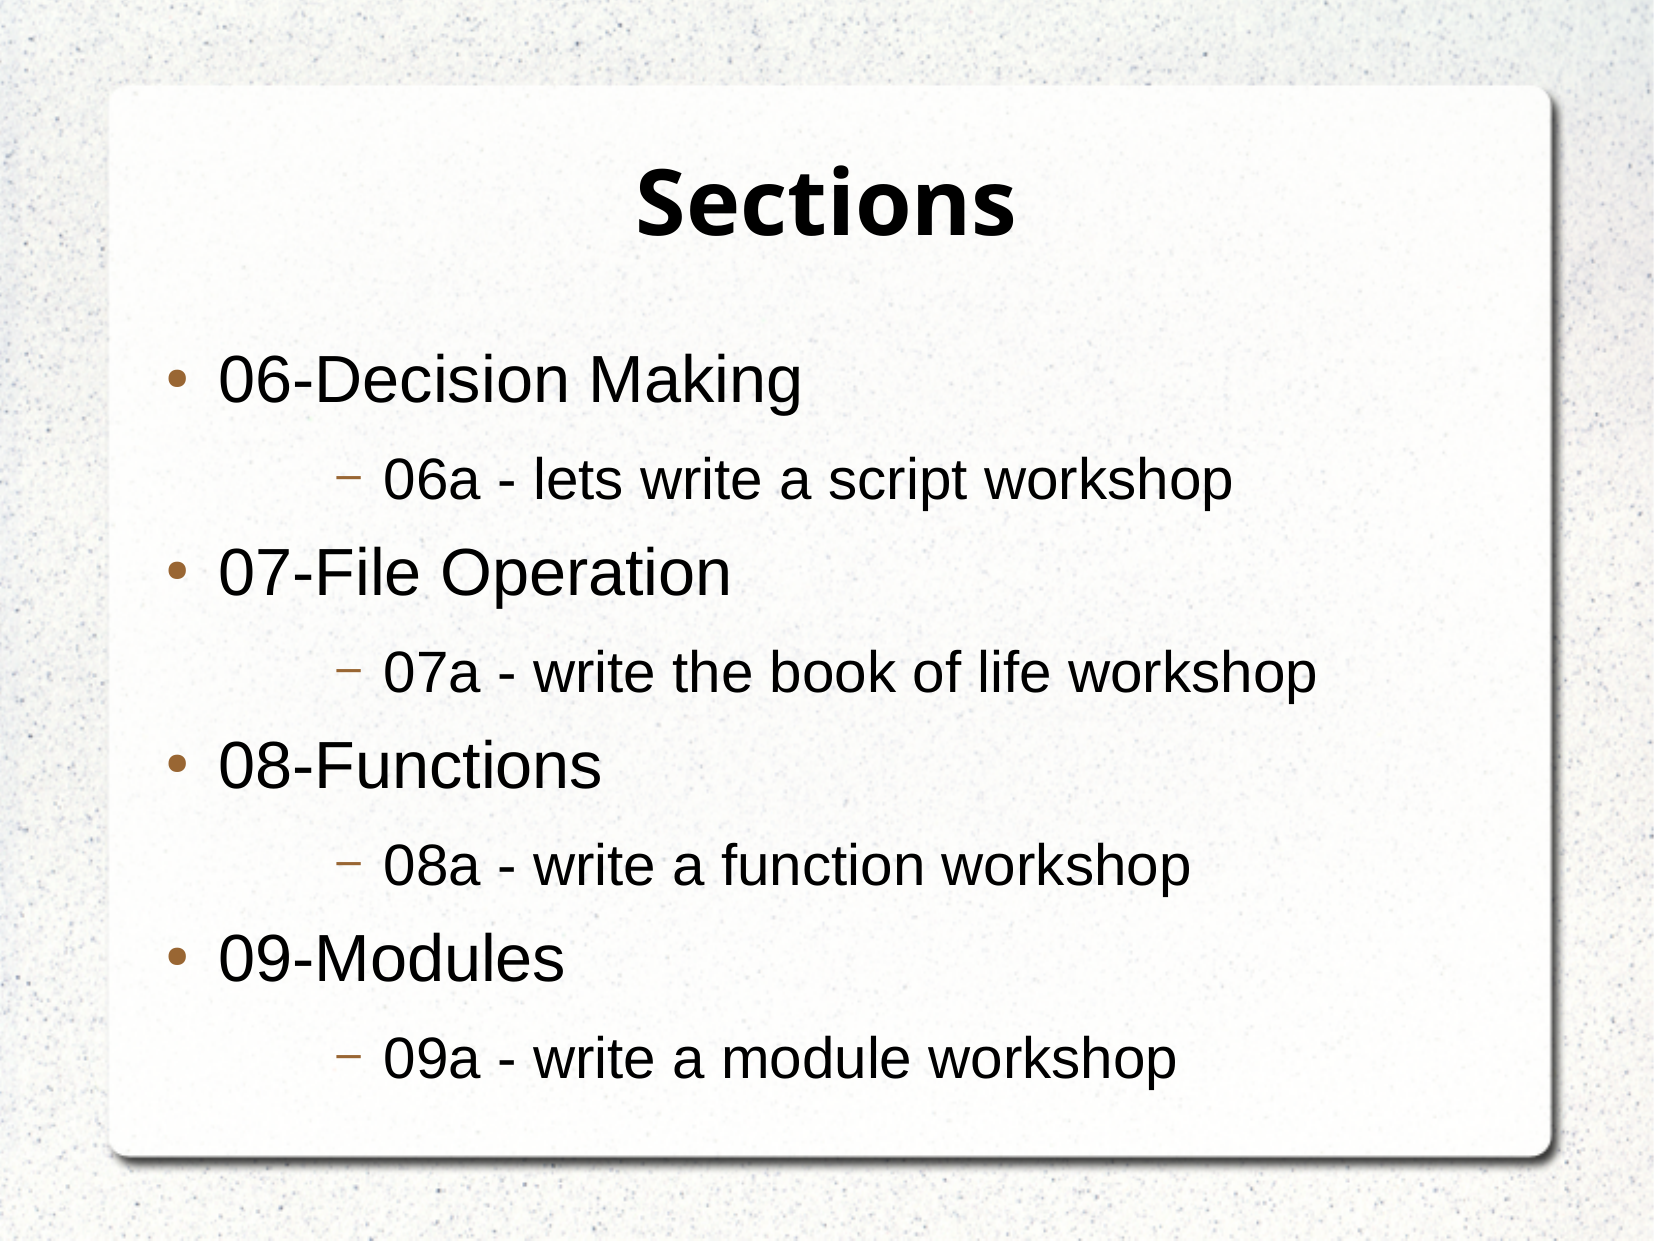

# Sections
06-Decision Making
06a - lets write a script workshop
07-File Operation
07a - write the book of life workshop
08-Functions
08a - write a function workshop
09-Modules
09a - write a module workshop